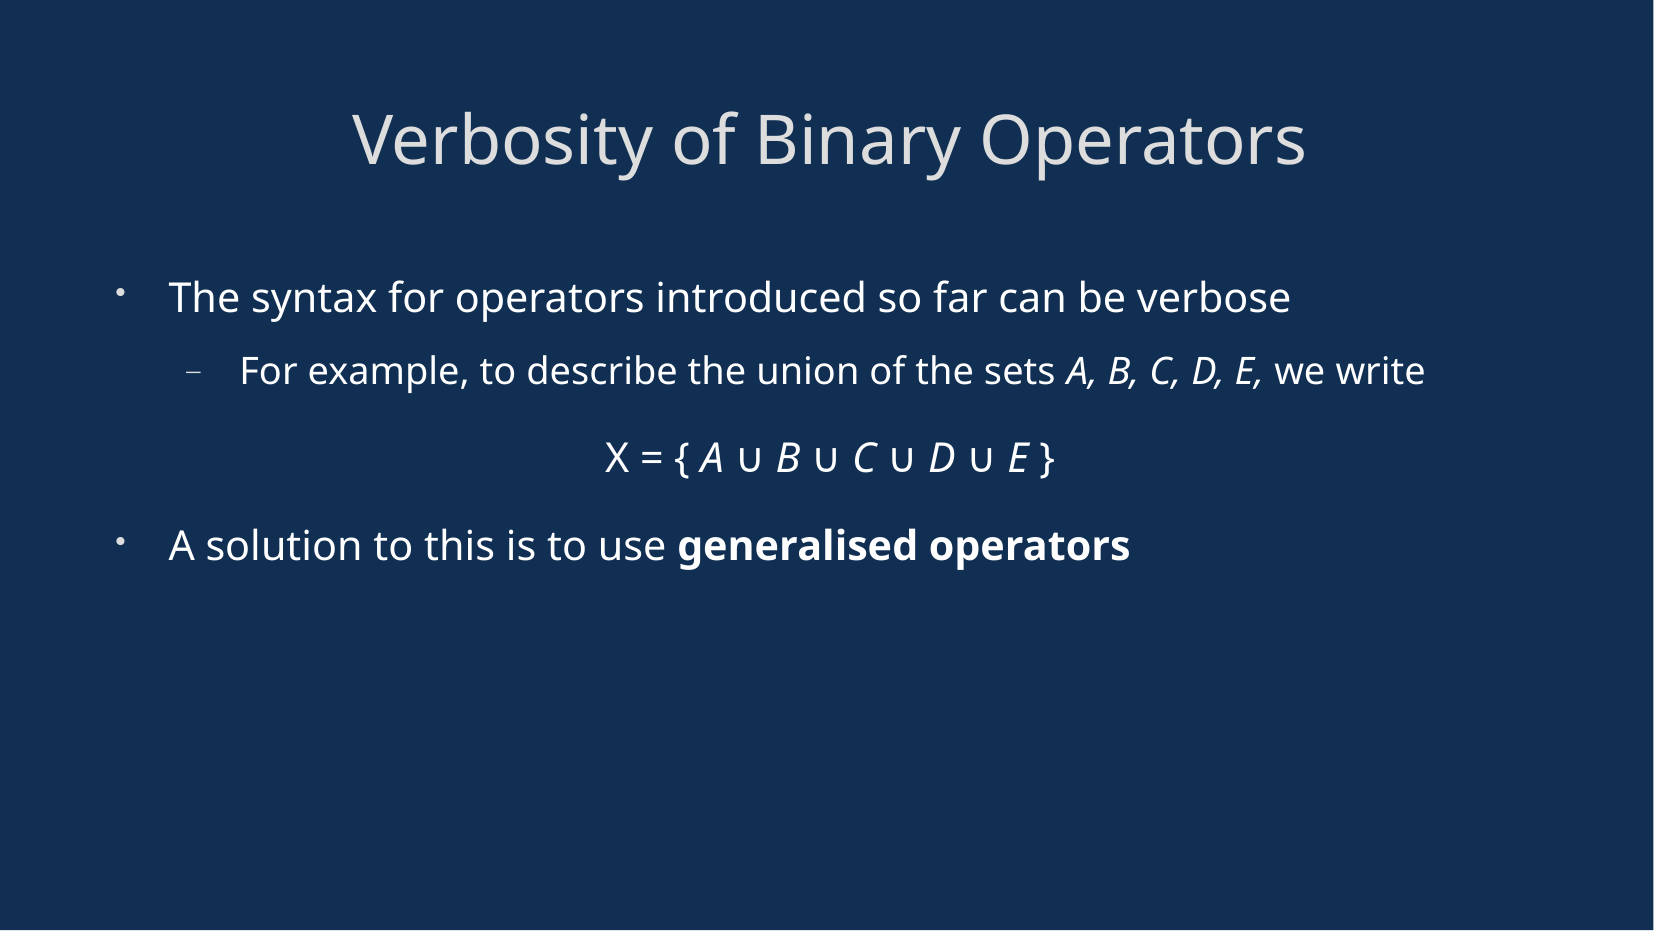

# Verbosity of Binary Operators
The syntax for operators introduced so far can be verbose
For example, to describe the union of the sets A, B, C, D, E, we write
X = { A ∪ B ∪ C ∪ D ∪ E }
A solution to this is to use generalised operators